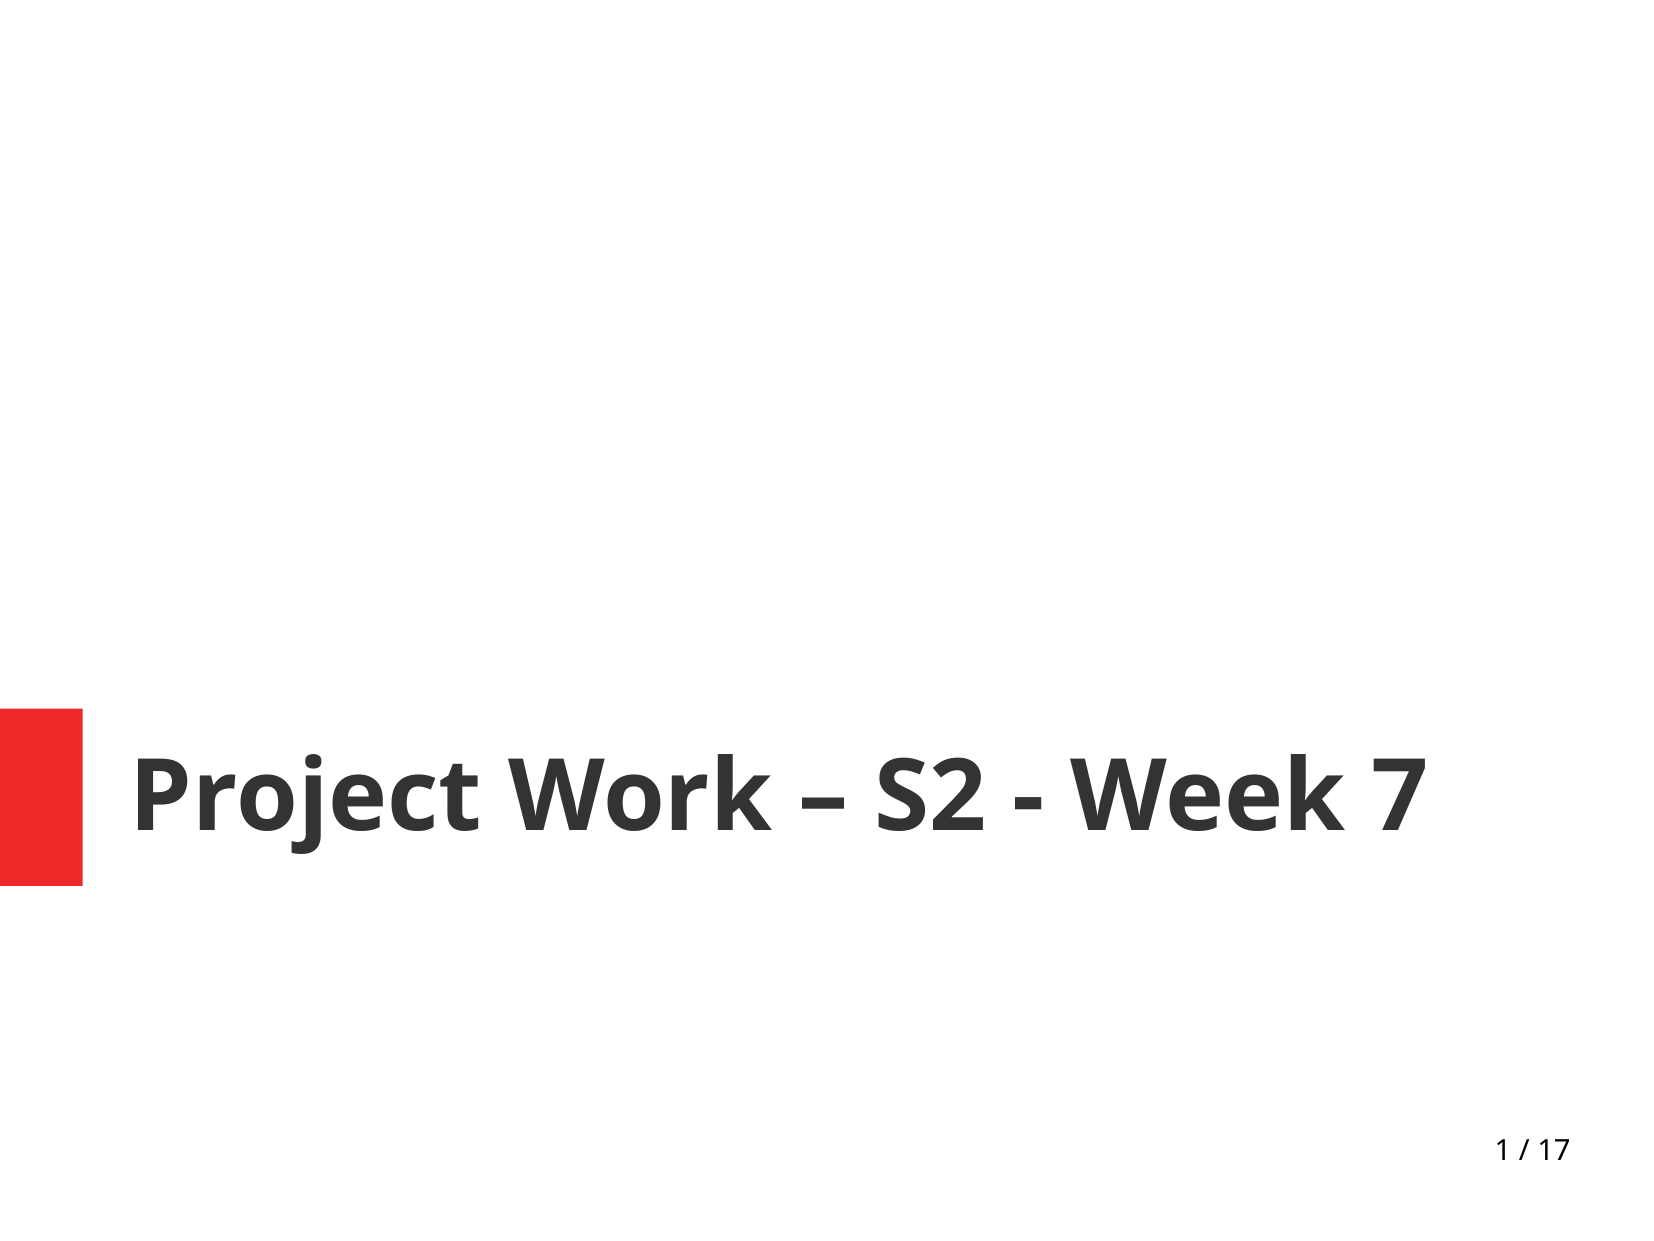

# Project Work – S2 - Week 7
1